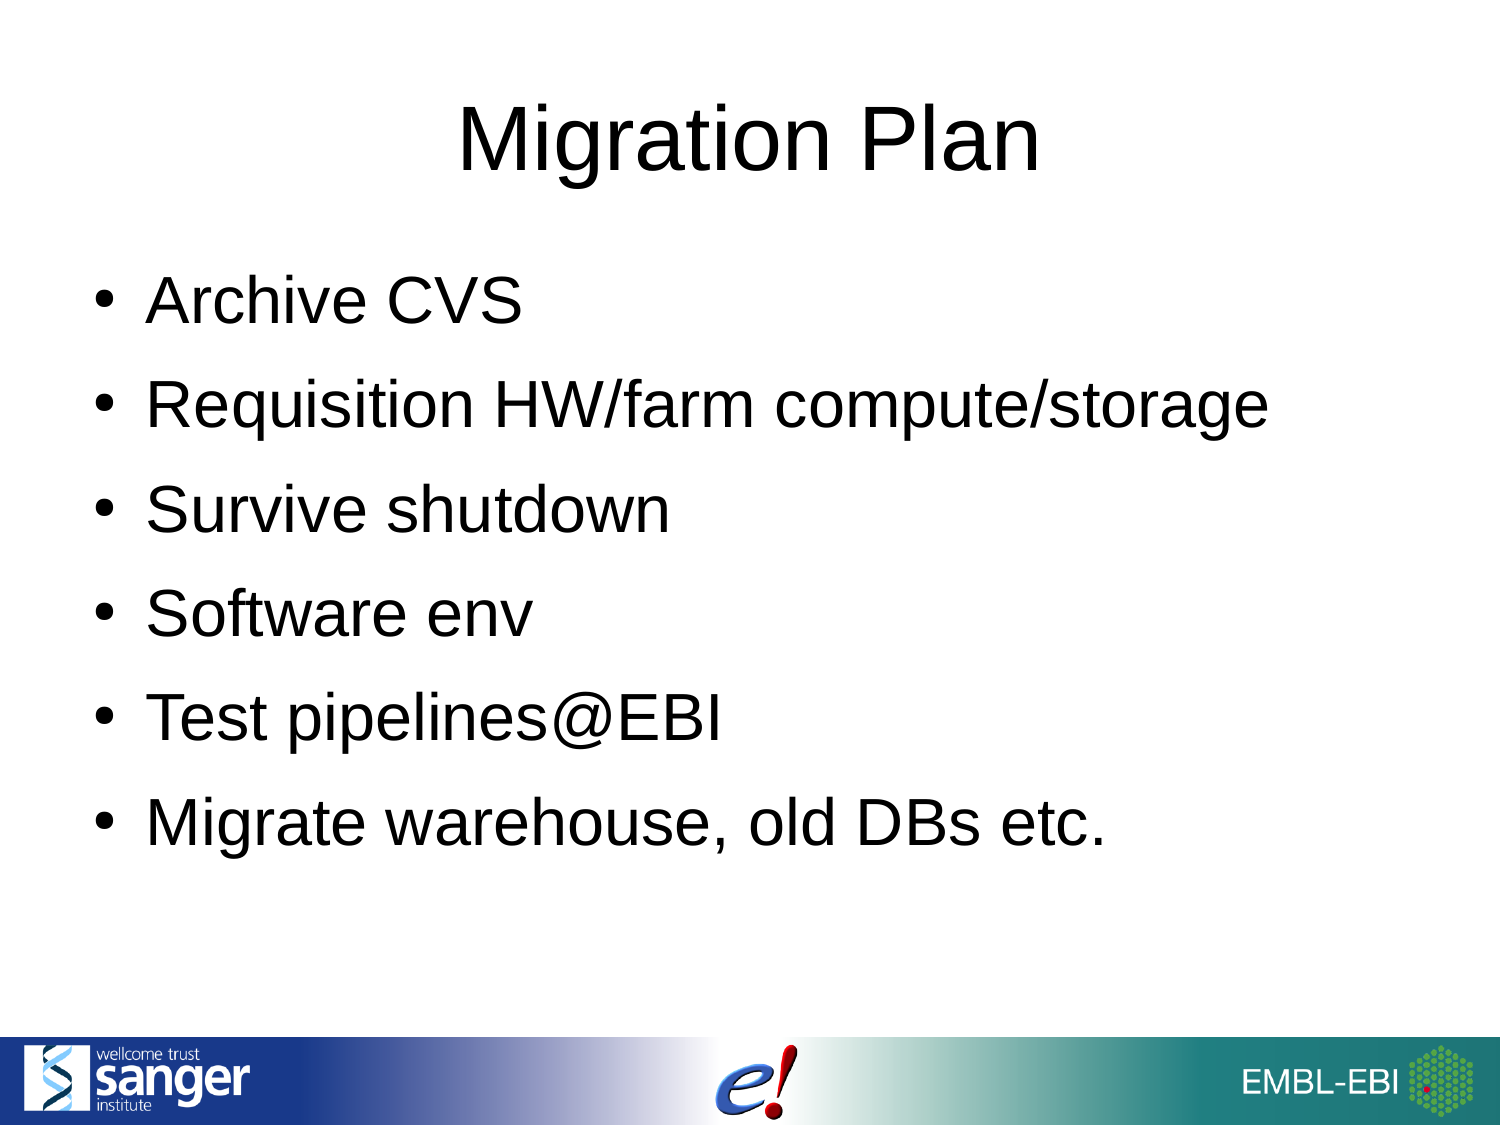

# Migration Plan
Archive CVS
Requisition HW/farm compute/storage
Survive shutdown
Software env
Test pipelines@EBI
Migrate warehouse, old DBs etc.